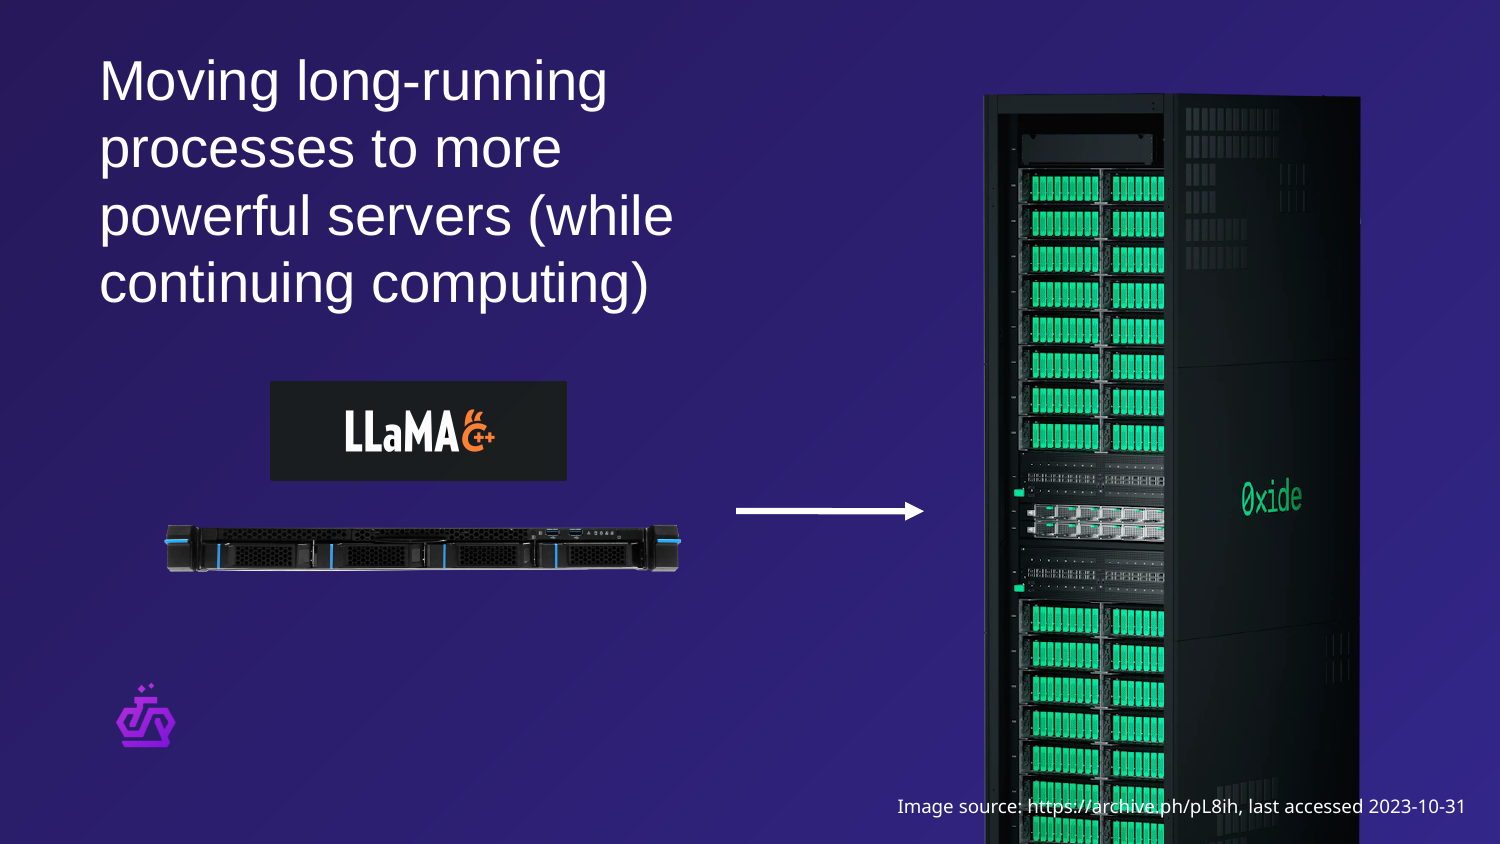

Moving long-running processes to more powerful servers (while continuing computing)
Image source: https://archive.ph/pL8ih, last accessed 2023-10-31